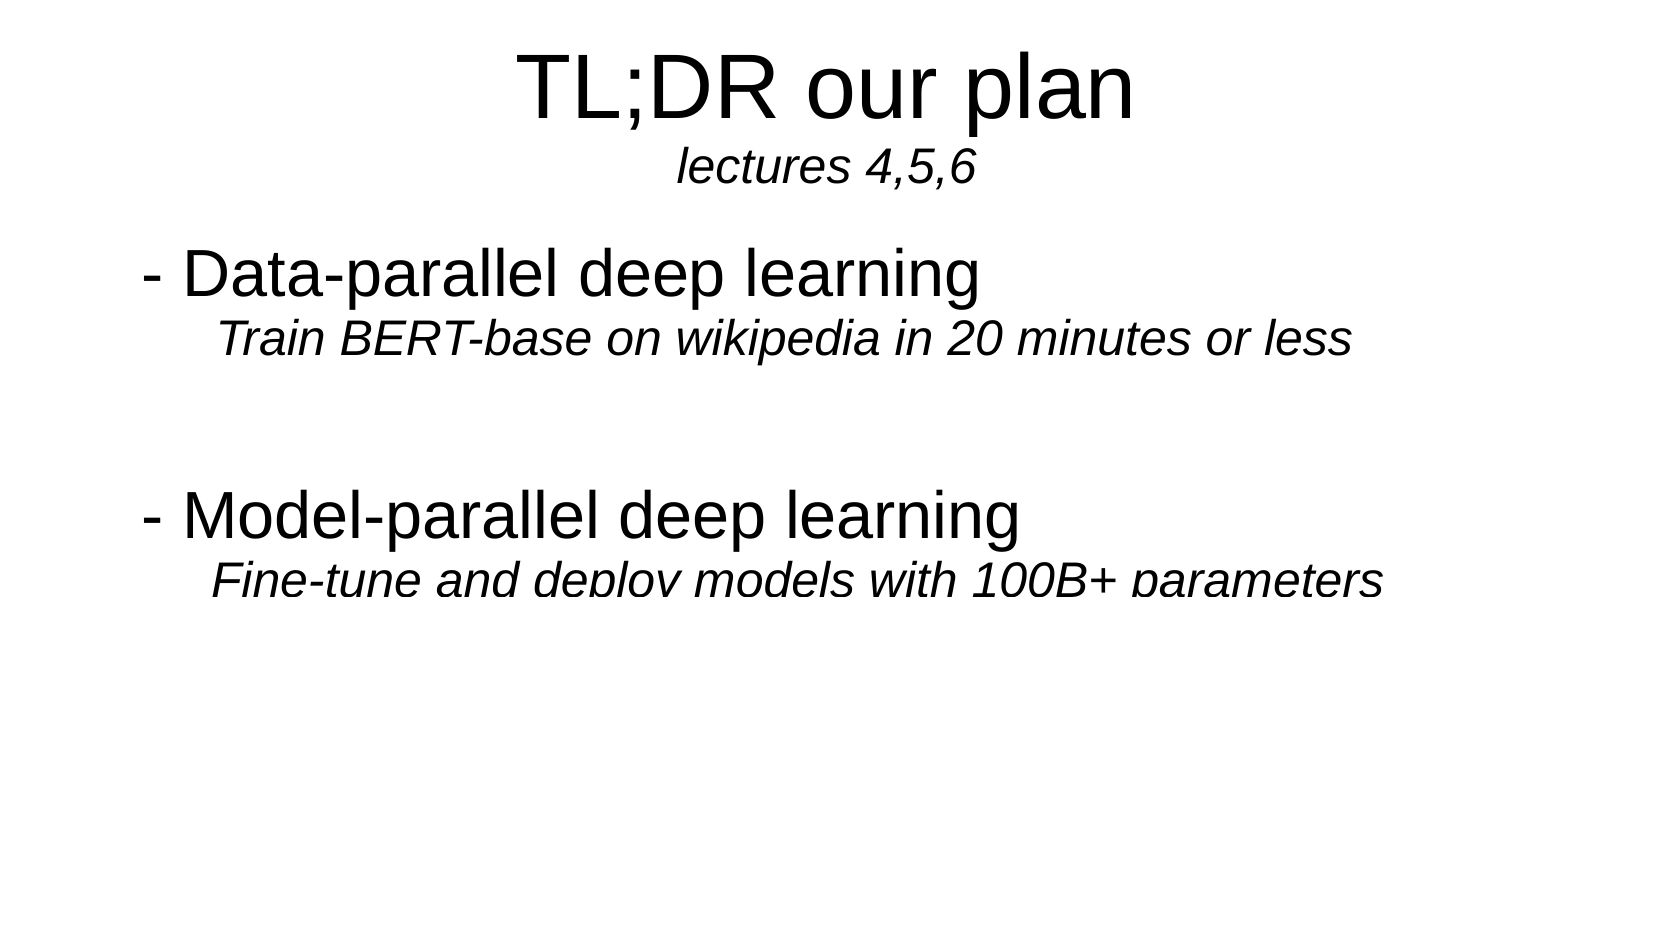

# TL;DR our plan lectures 4,5,6
- Data-parallel deep learning
 Train BERT-base on wikipedia in 20 minutes or less
- Model-parallel deep learning
 Fine-tune and deploy models with 100B+ parameters
 like OPT, Llama, Qwen, DeepSeek R1, ...
 - Advanced techniques
 Sharding (FSDP), mixed / hybrid parallelism, practice